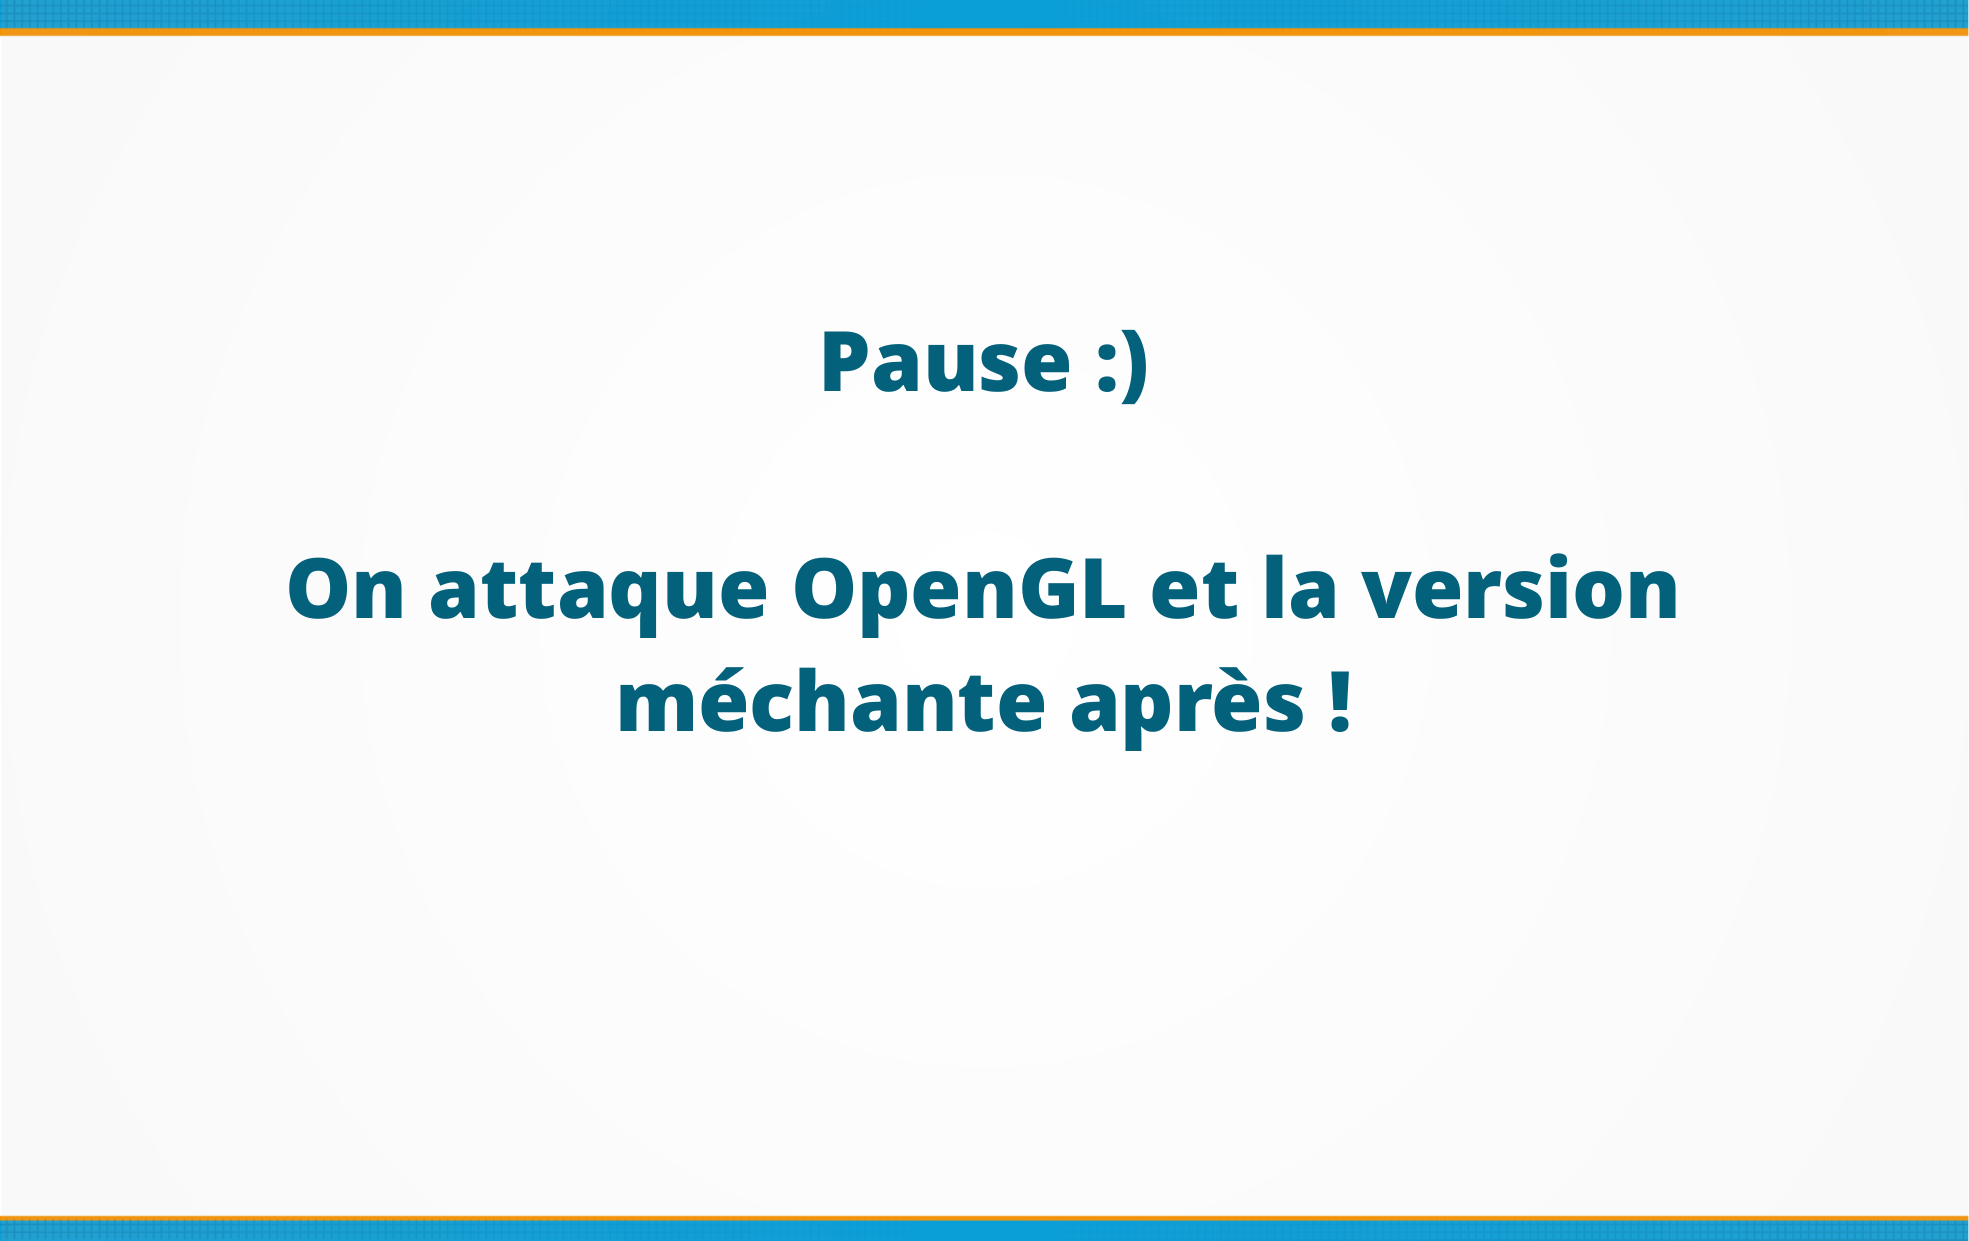

# Pause :)
On attaque OpenGL et la version méchante après !